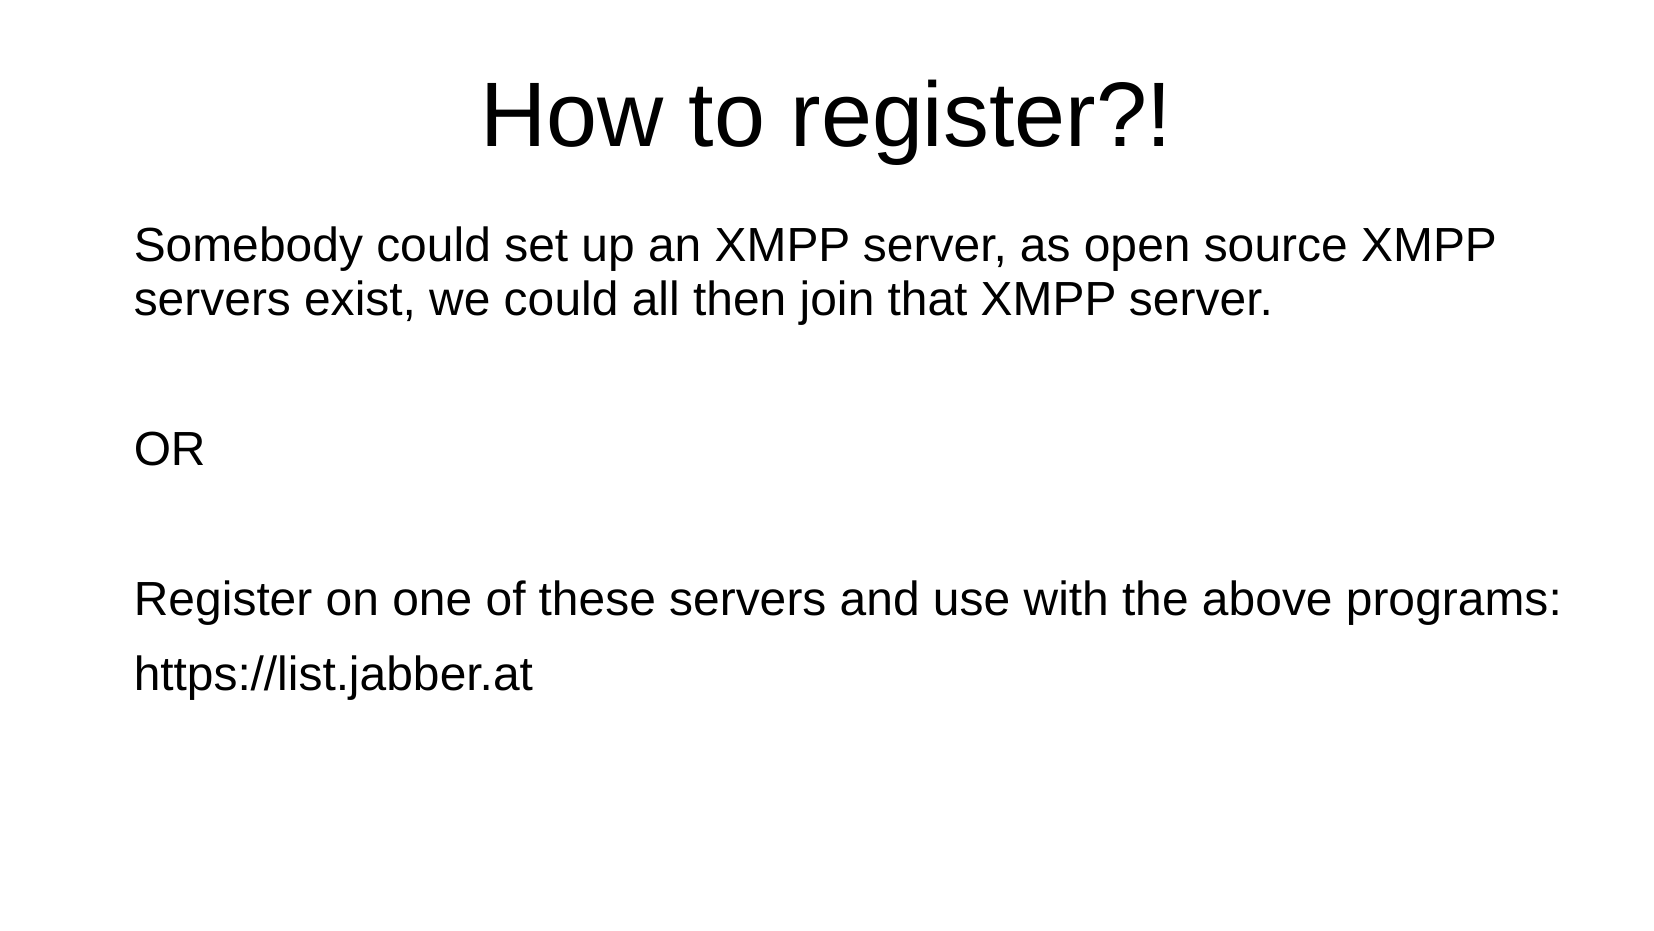

# How to register?!
Somebody could set up an XMPP server, as open source XMPP servers exist, we could all then join that XMPP server.
OR
Register on one of these servers and use with the above programs:
https://list.jabber.at